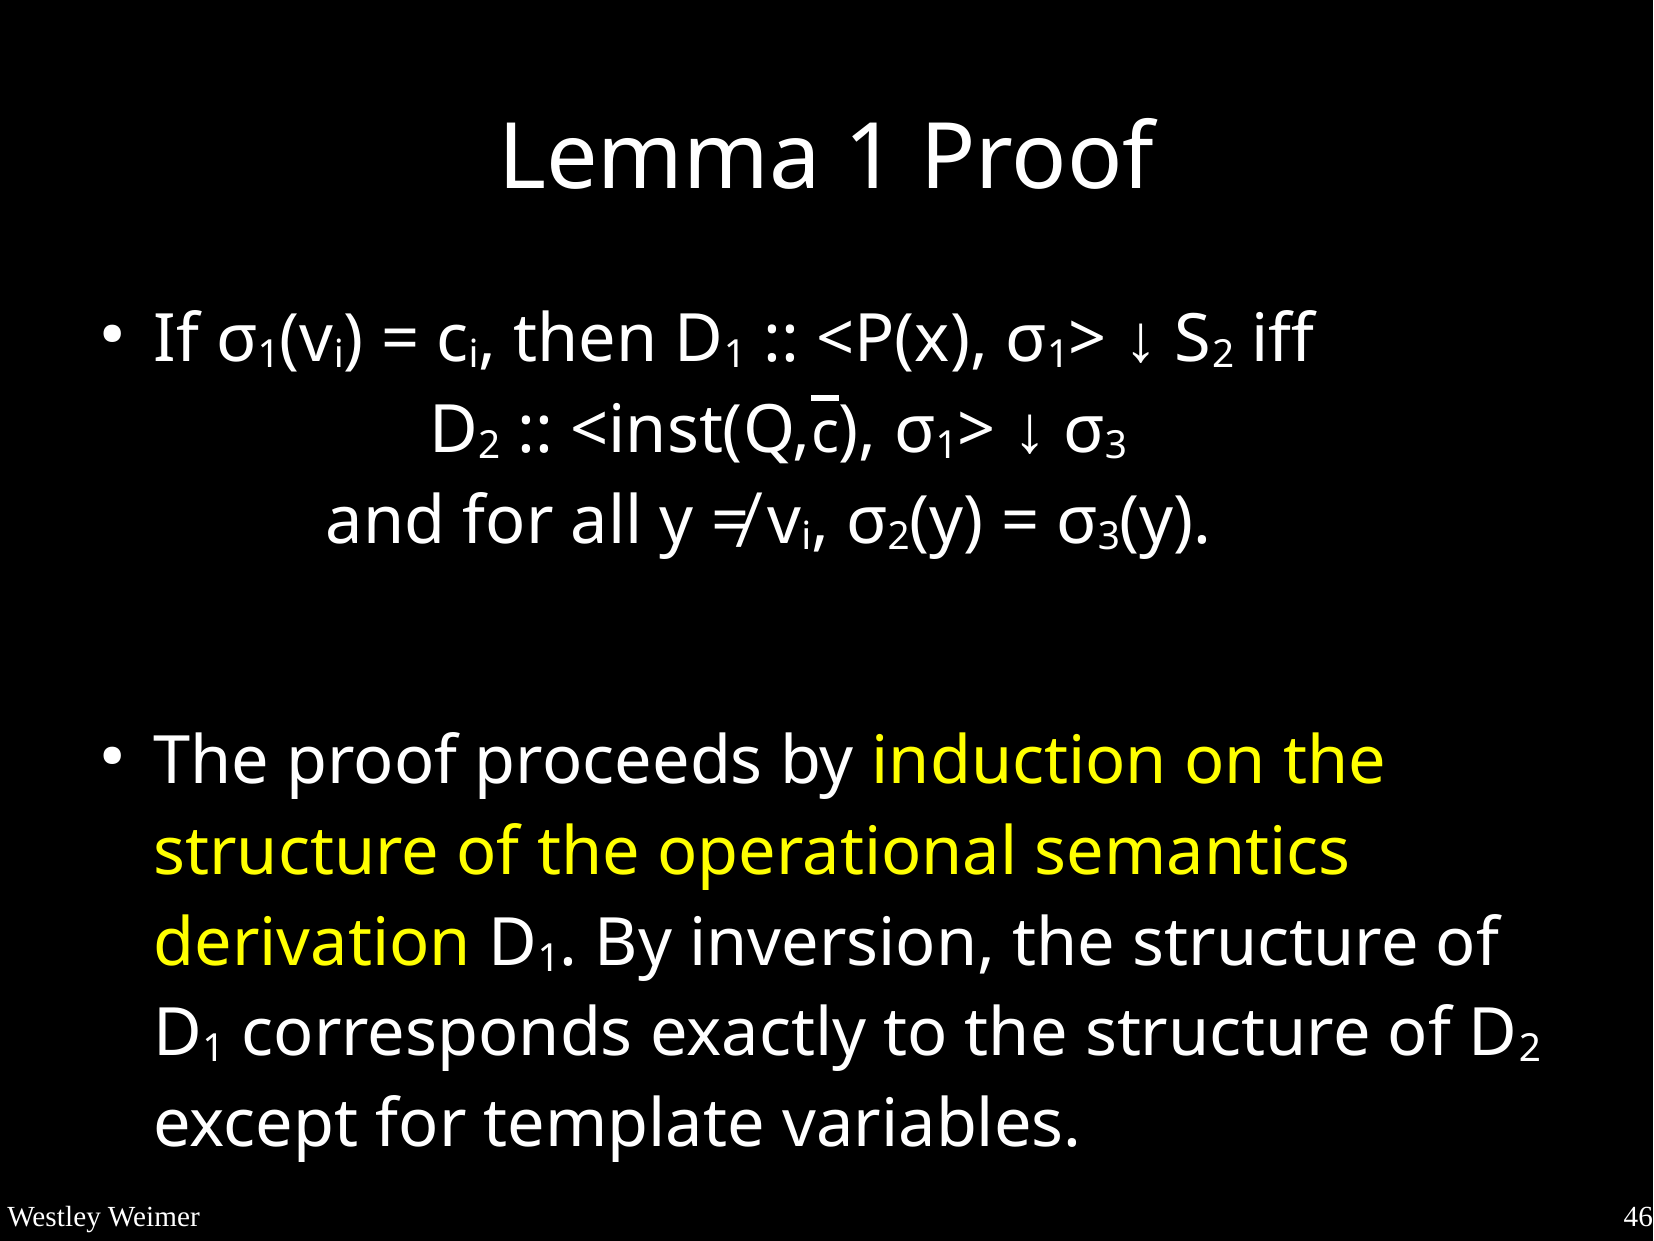

# Lemma 1 Proof
If σ1(vi) = ci, then D1 :: <P(x), σ1> ↓ S2 iff D2 :: <inst(Q,c), σ1> ↓ σ3 and for all y ≠ vi, σ2(y) = σ3(y).
The proof proceeds by induction on the structure of the operational semantics derivation D1. By inversion, the structure of D1 corresponds exactly to the structure of D2 except for template variables.
46